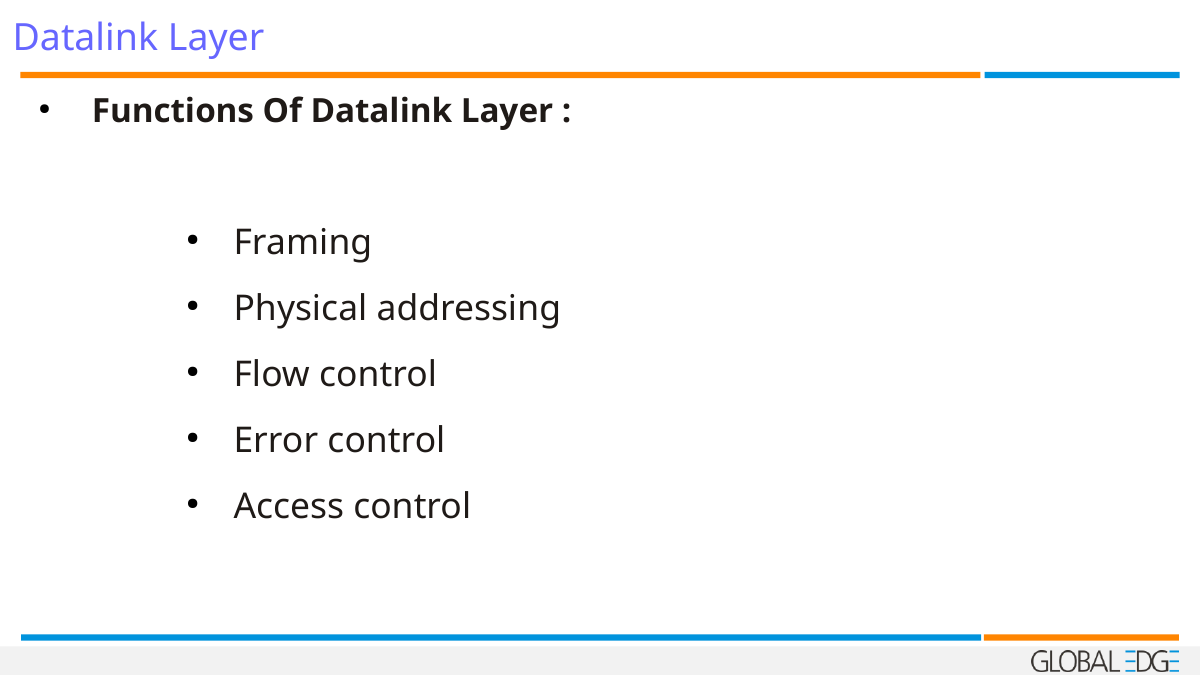

# Datalink Layer
Functions Of Datalink Layer :
Framing
Physical addressing
Flow control
Error control
Access control